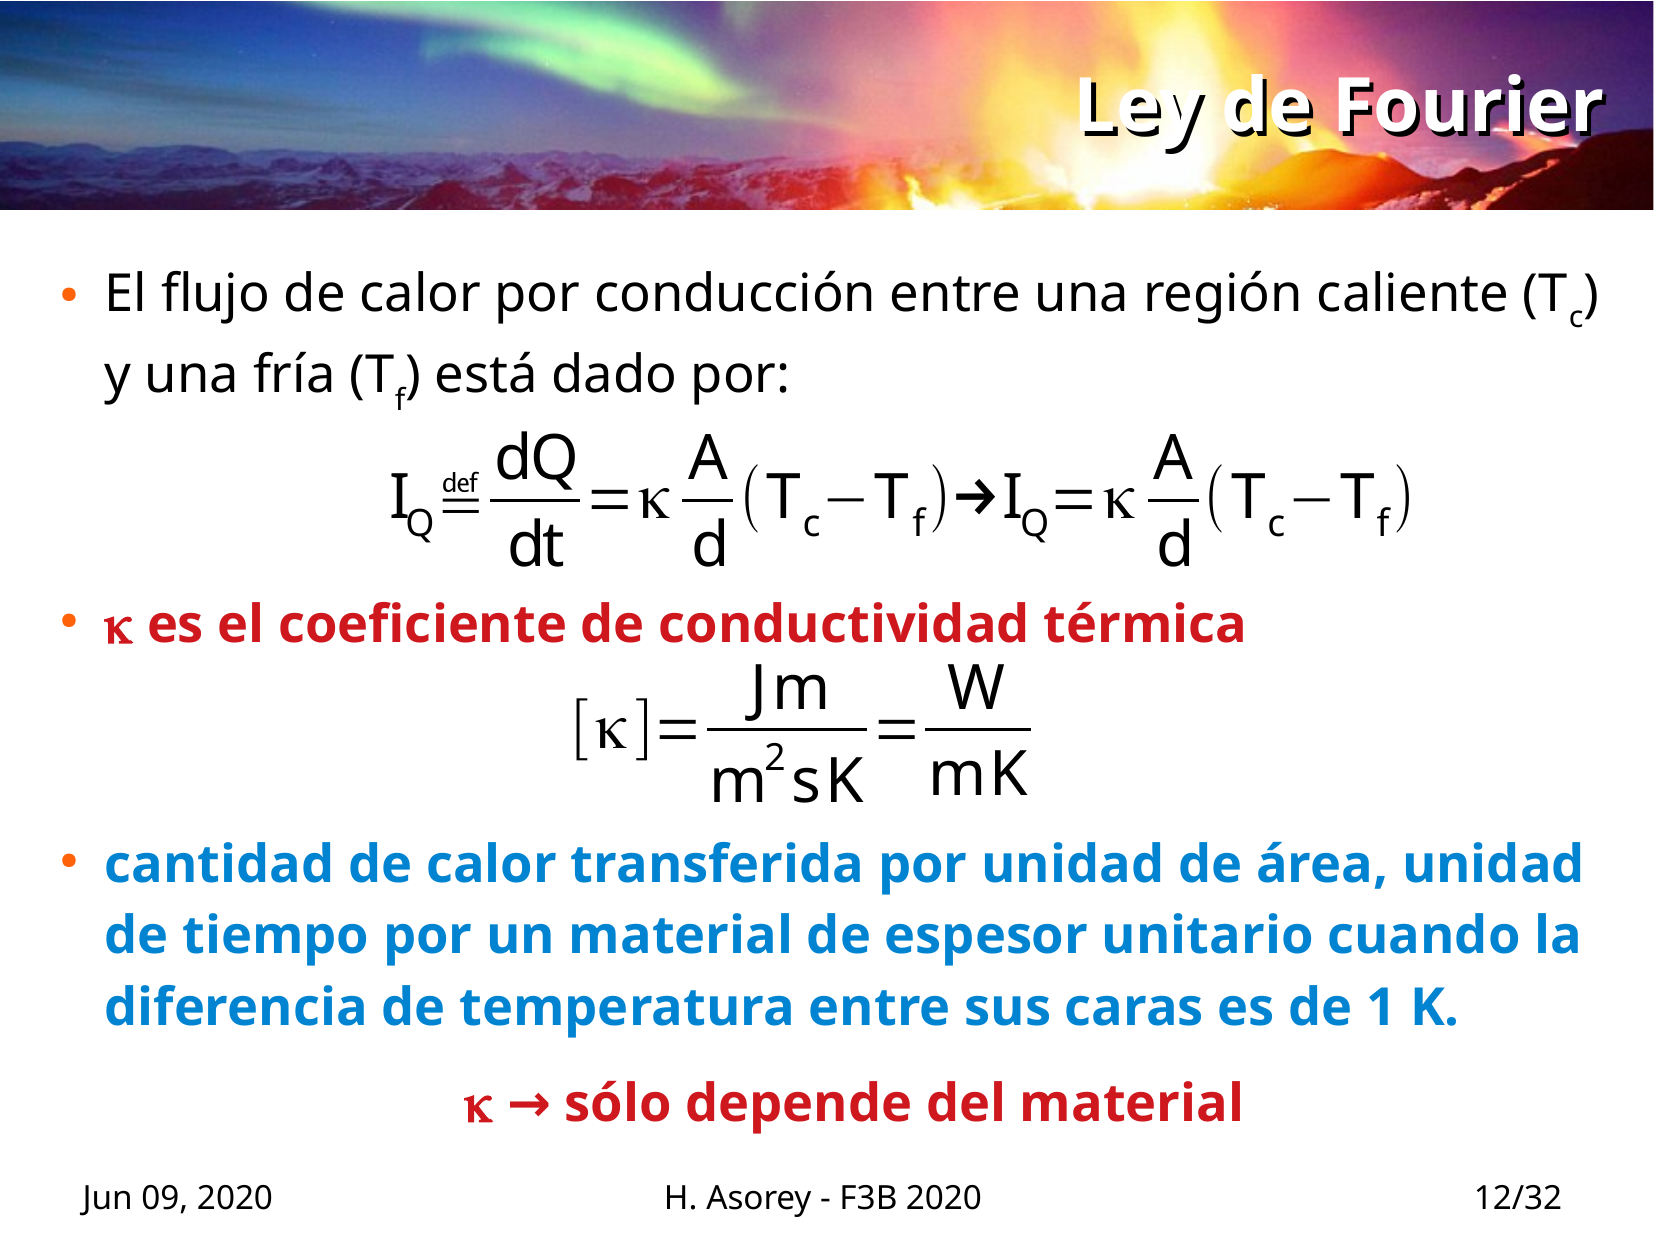

# Ley de Fourier
El flujo de calor por conducción entre una región caliente (Tc) y una fría (Tf) está dado por:
k es el coeficiente de conductividad térmica
cantidad de calor transferida por unidad de área, unidad de tiempo por un material de espesor unitario cuando la diferencia de temperatura entre sus caras es de 1 K.
k → sólo depende del material
Jun 09, 2020
H. Asorey - F3B 2020
12